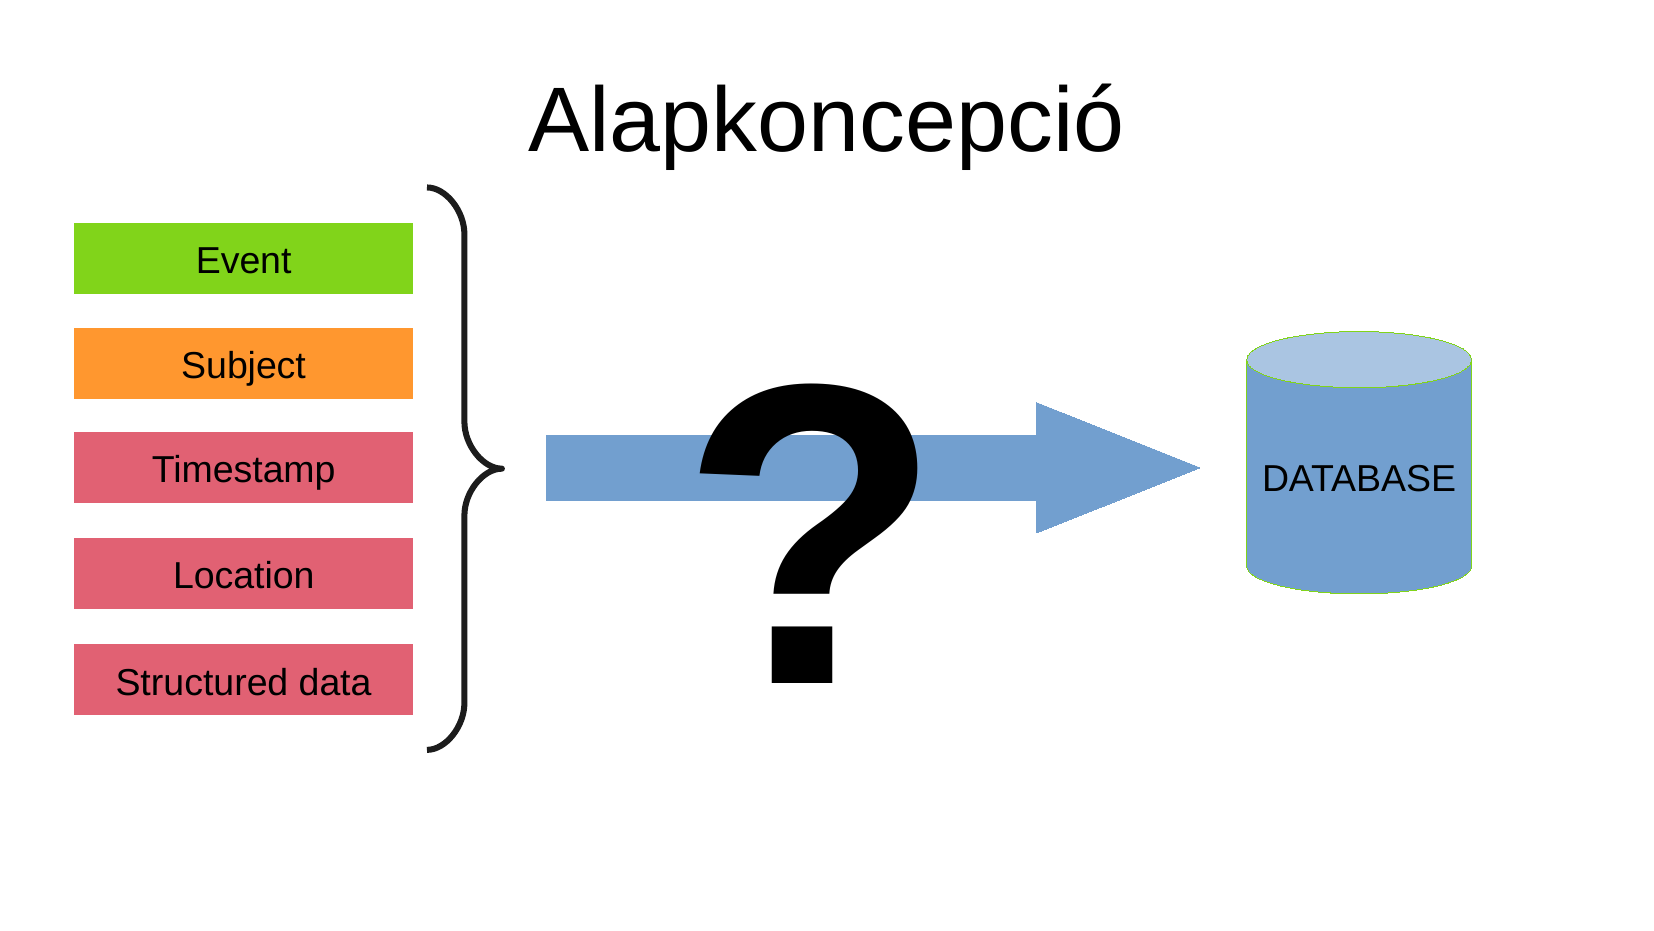

# Alapkoncepció
Event
?
Subject
DATABASE
Timestamp
Location
Structured data